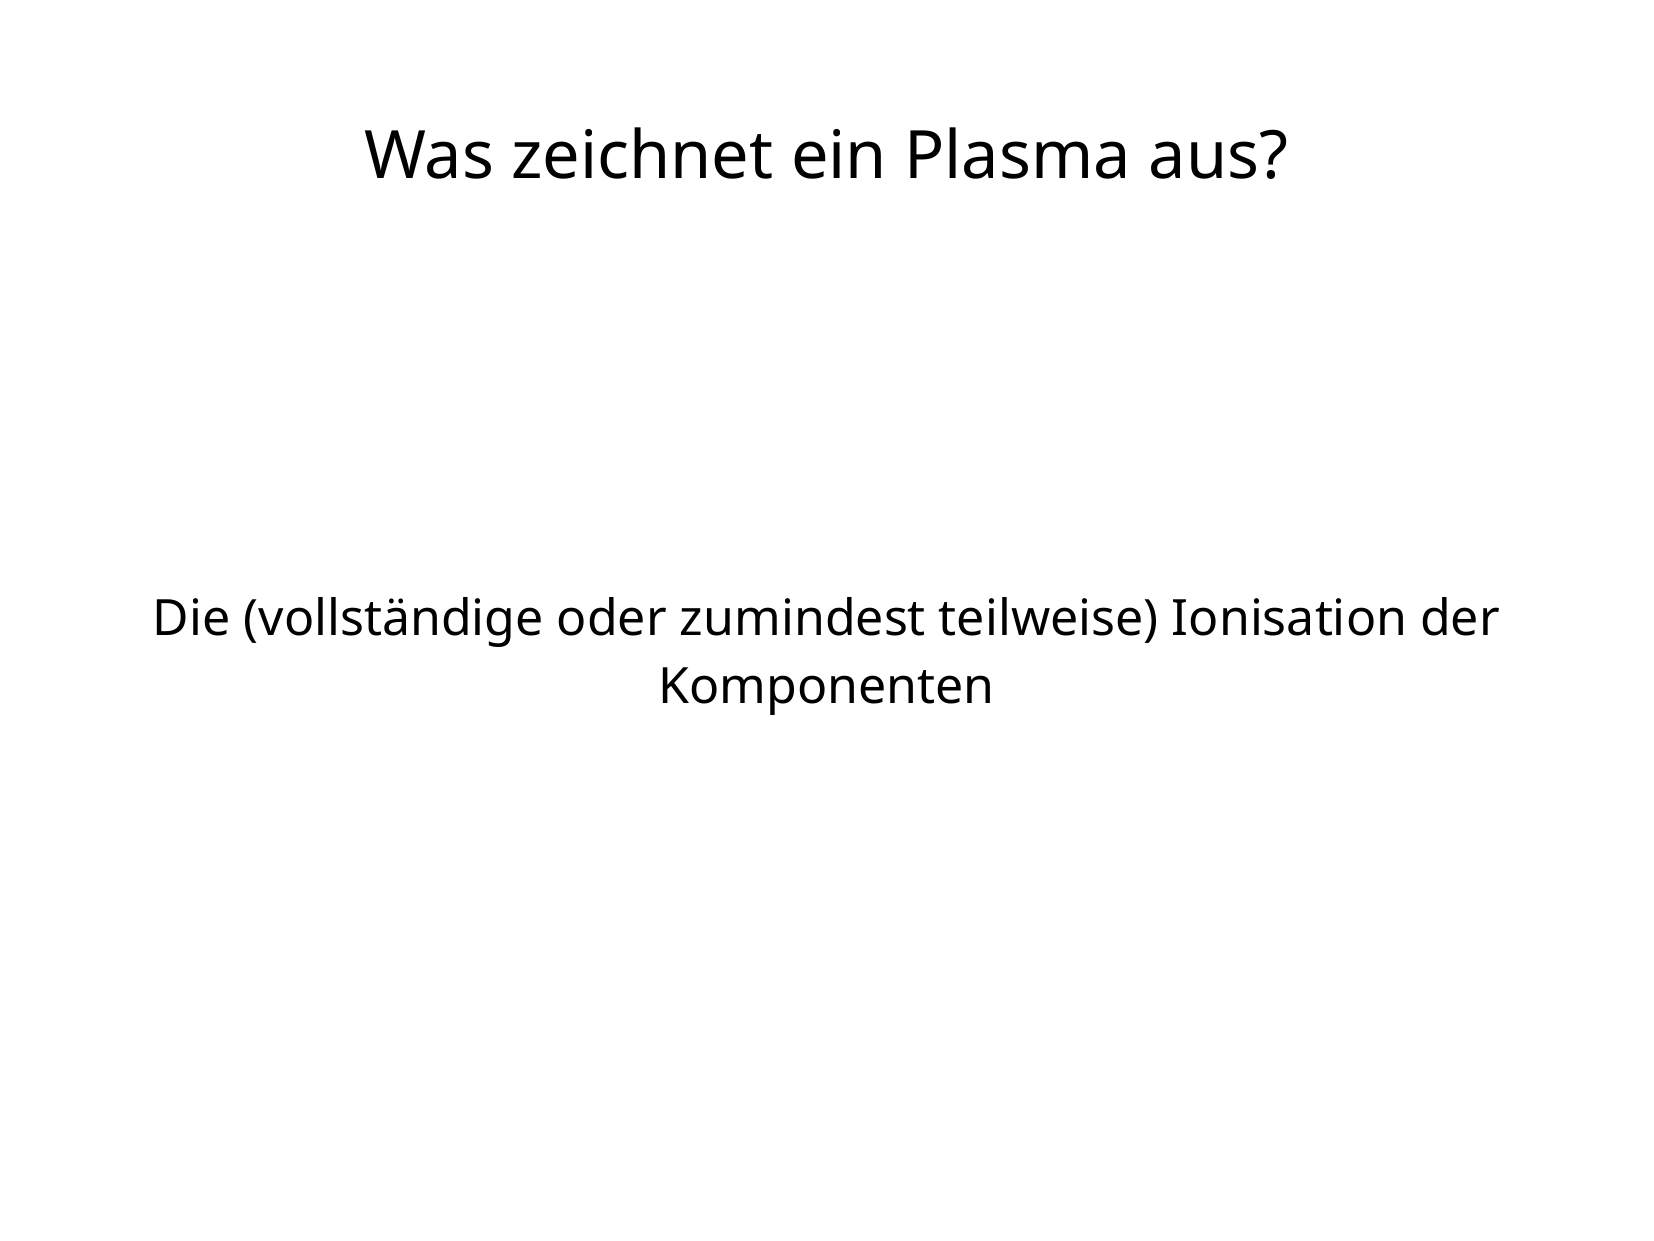

# Was zeichnet ein Plasma aus?
Die (vollständige oder zumindest teilweise) Ionisation der Komponenten